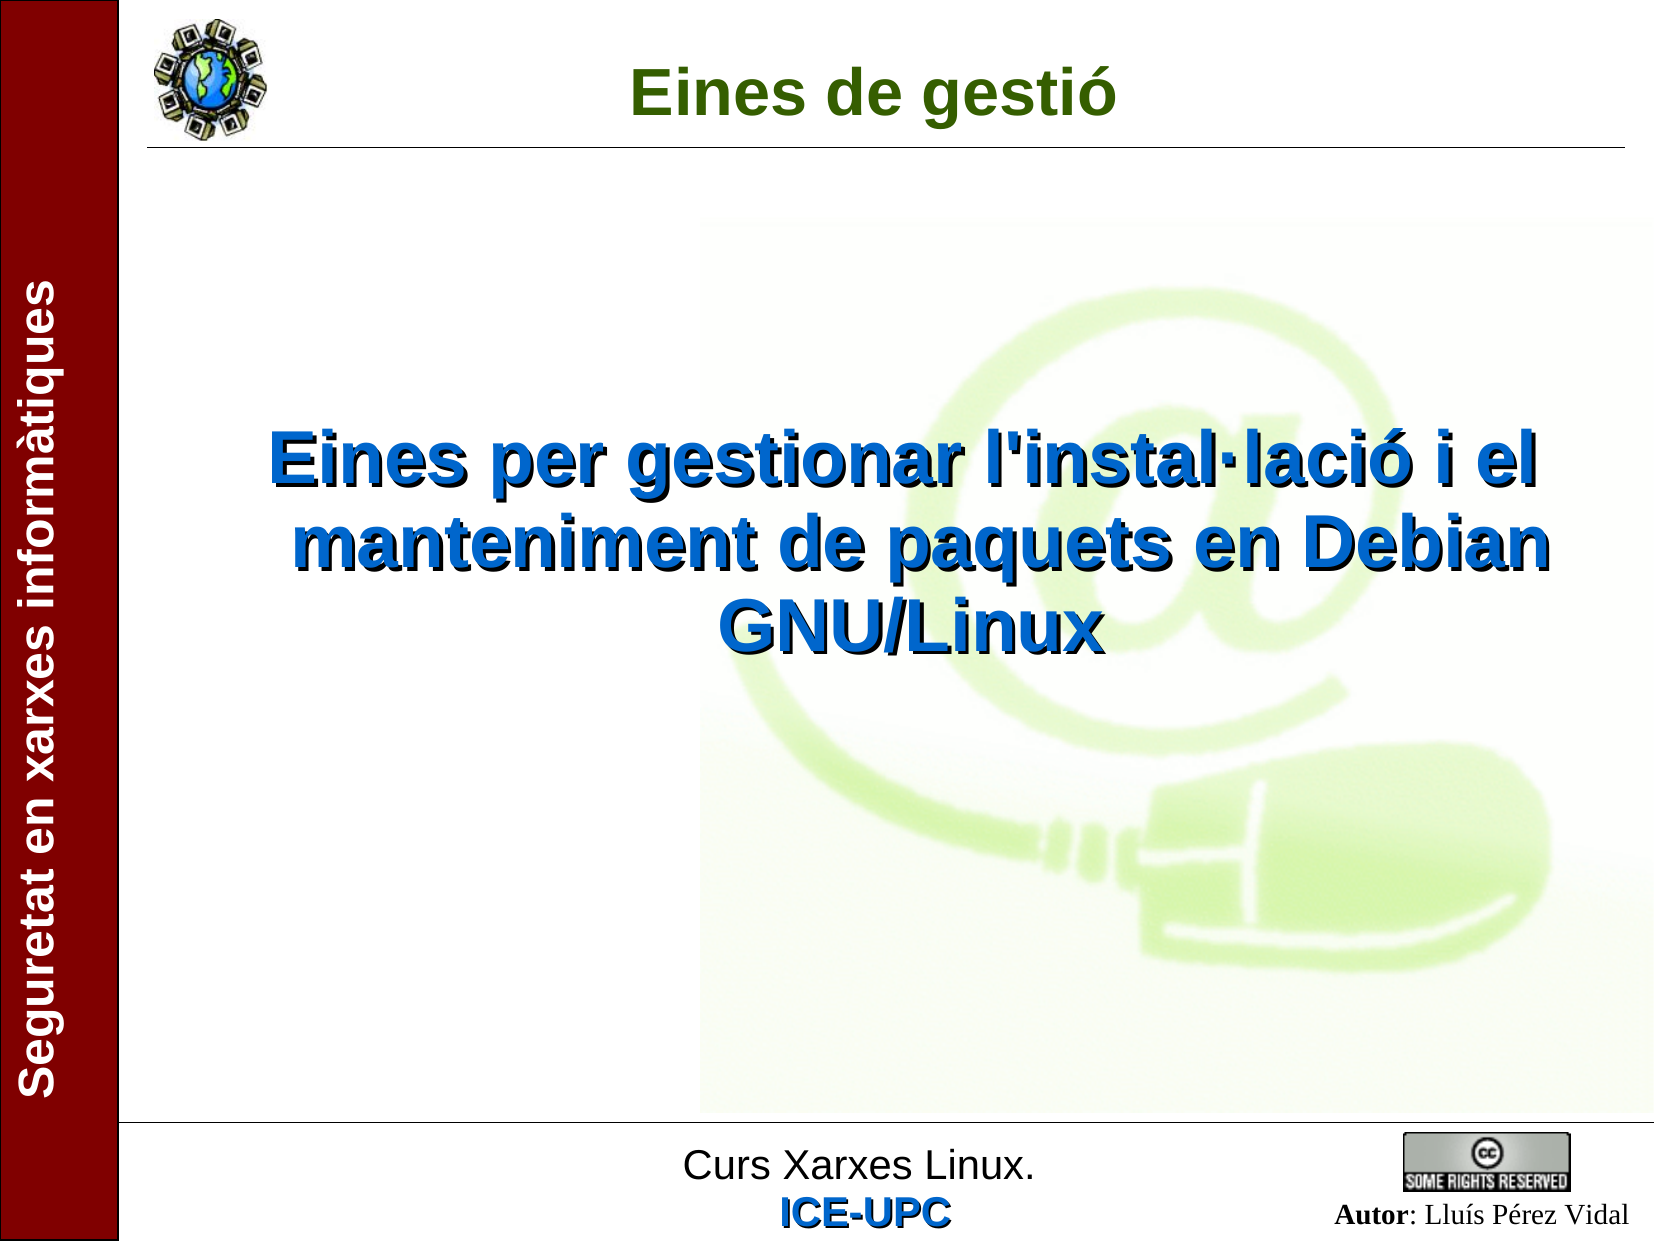

Eines de gestió
# Eines per gestionar l'instal·lació i el manteniment de paquets en Debian GNU/Linux